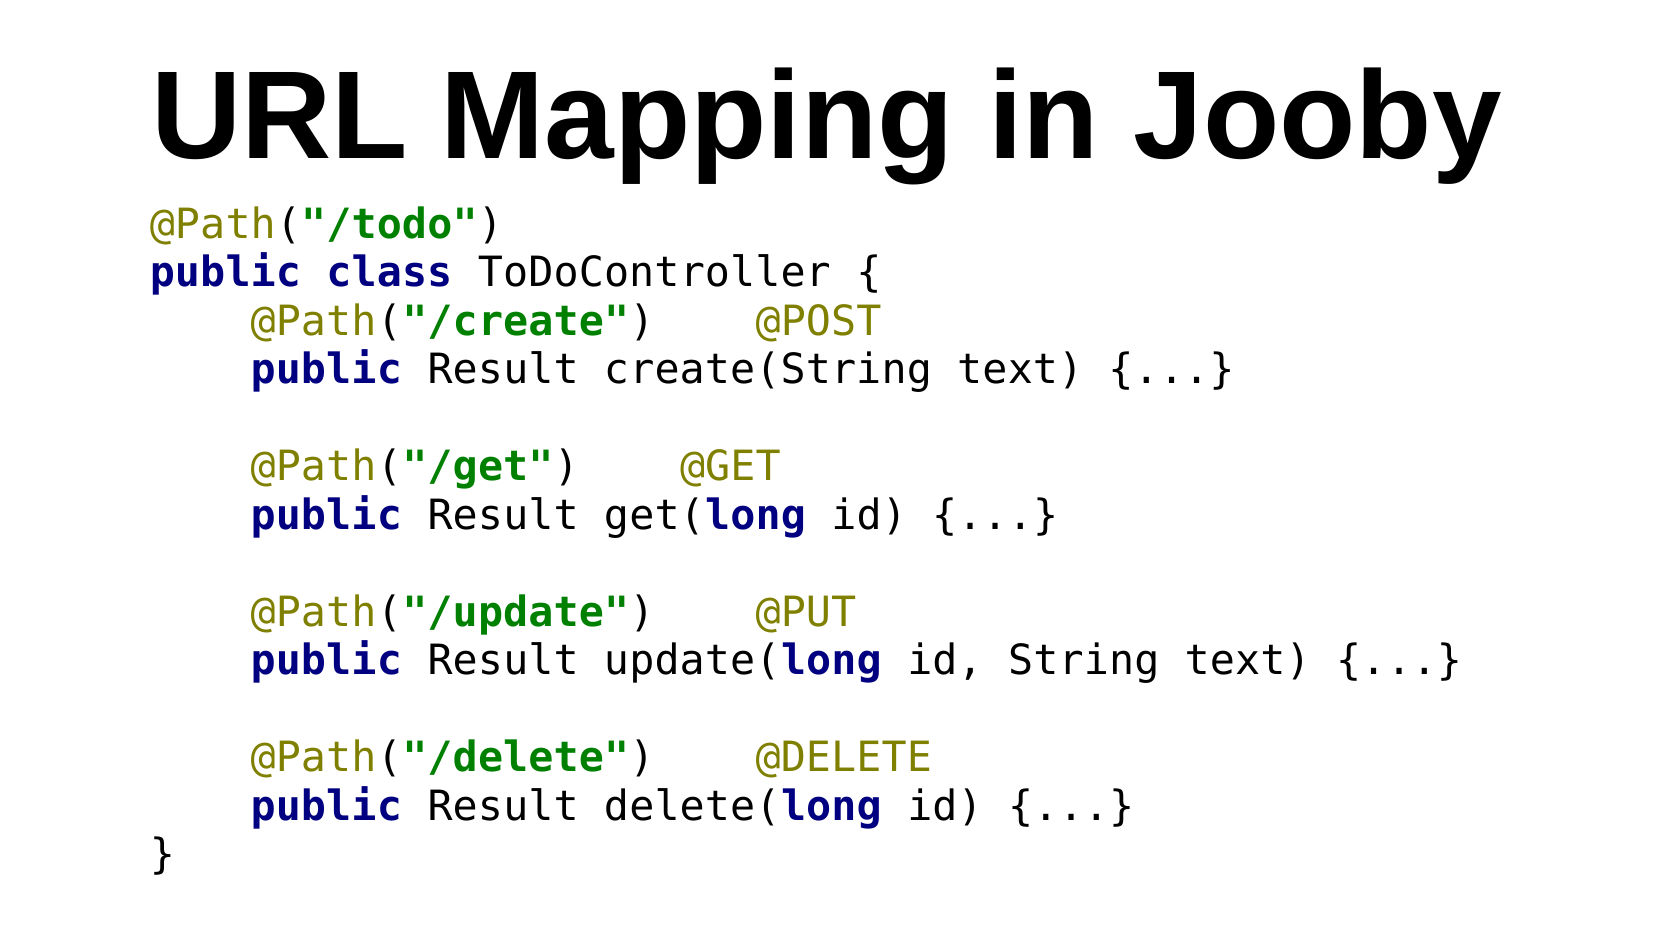

# URL Mapping in Jooby
@Path("/todo")
public class ToDoController {
 @Path("/create") @POST
 public Result create(String text) {...}
 @Path("/get") @GET
 public Result get(long id) {...}
 @Path("/update") @PUT
 public Result update(long id, String text) {...}
 @Path("/delete") @DELETE
 public Result delete(long id) {...}
}